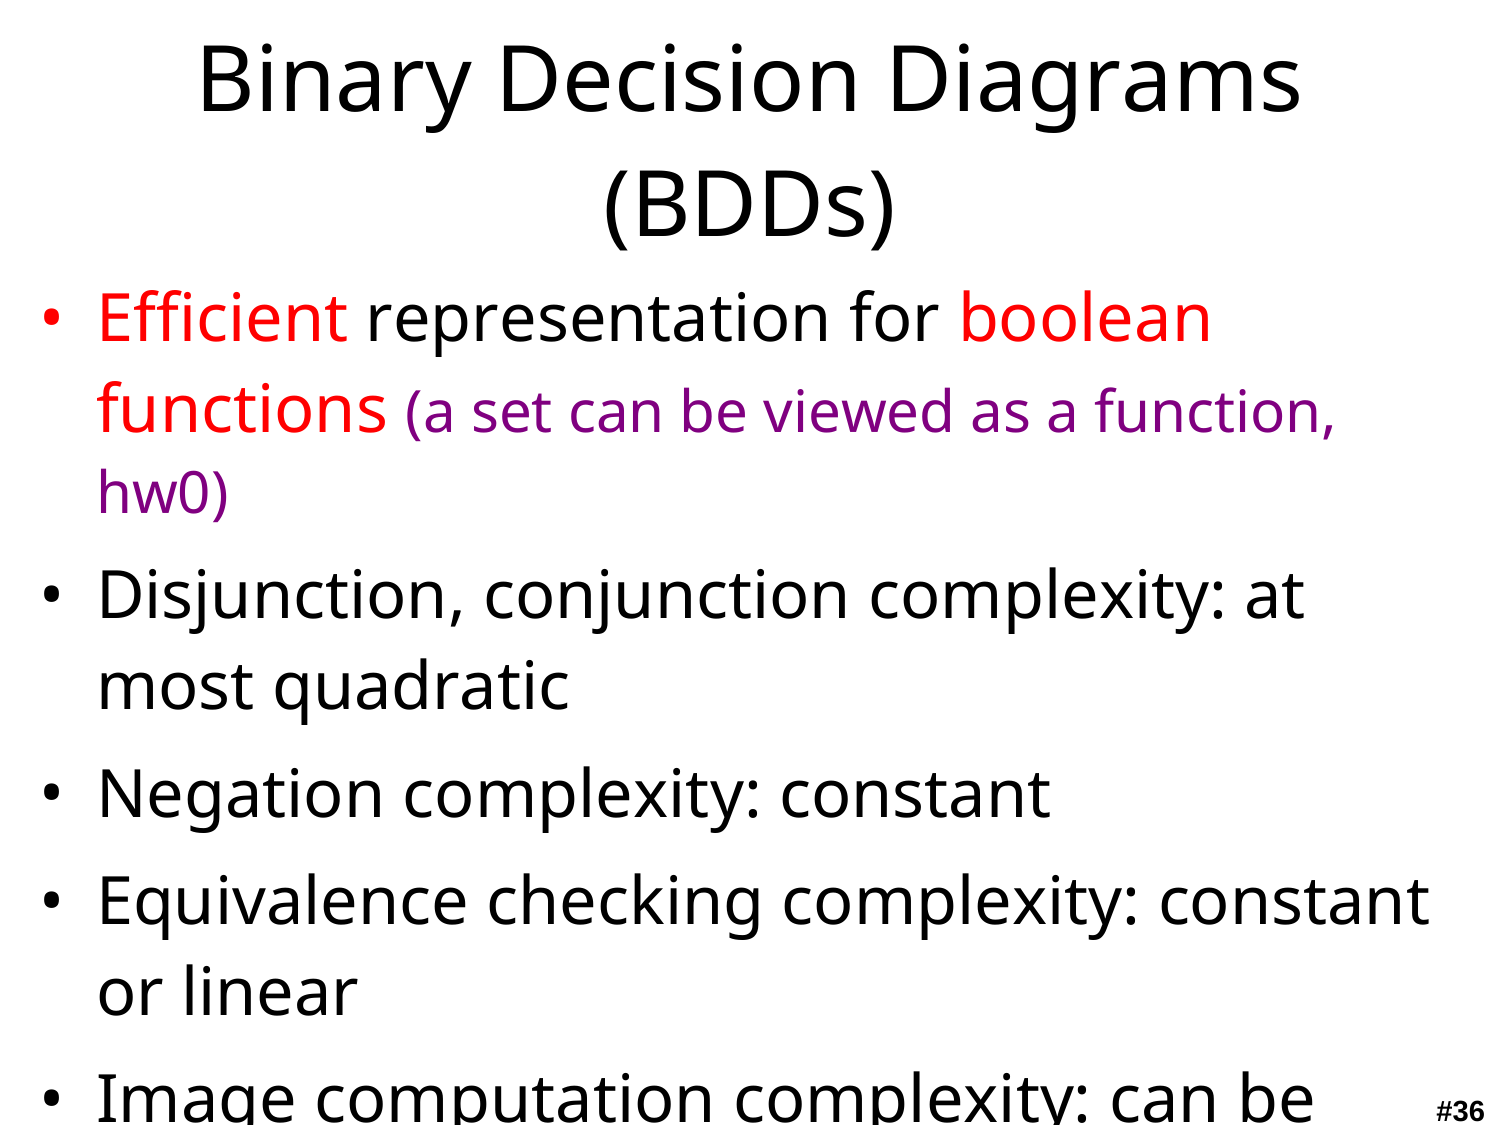

# Binary Decision Diagrams (BDDs)
Efficient representation for boolean functions (a set can be viewed as a function, hw0)
Disjunction, conjunction complexity: at most quadratic
Negation complexity: constant
Equivalence checking complexity: constant or linear
Image computation complexity: can be exponential
36